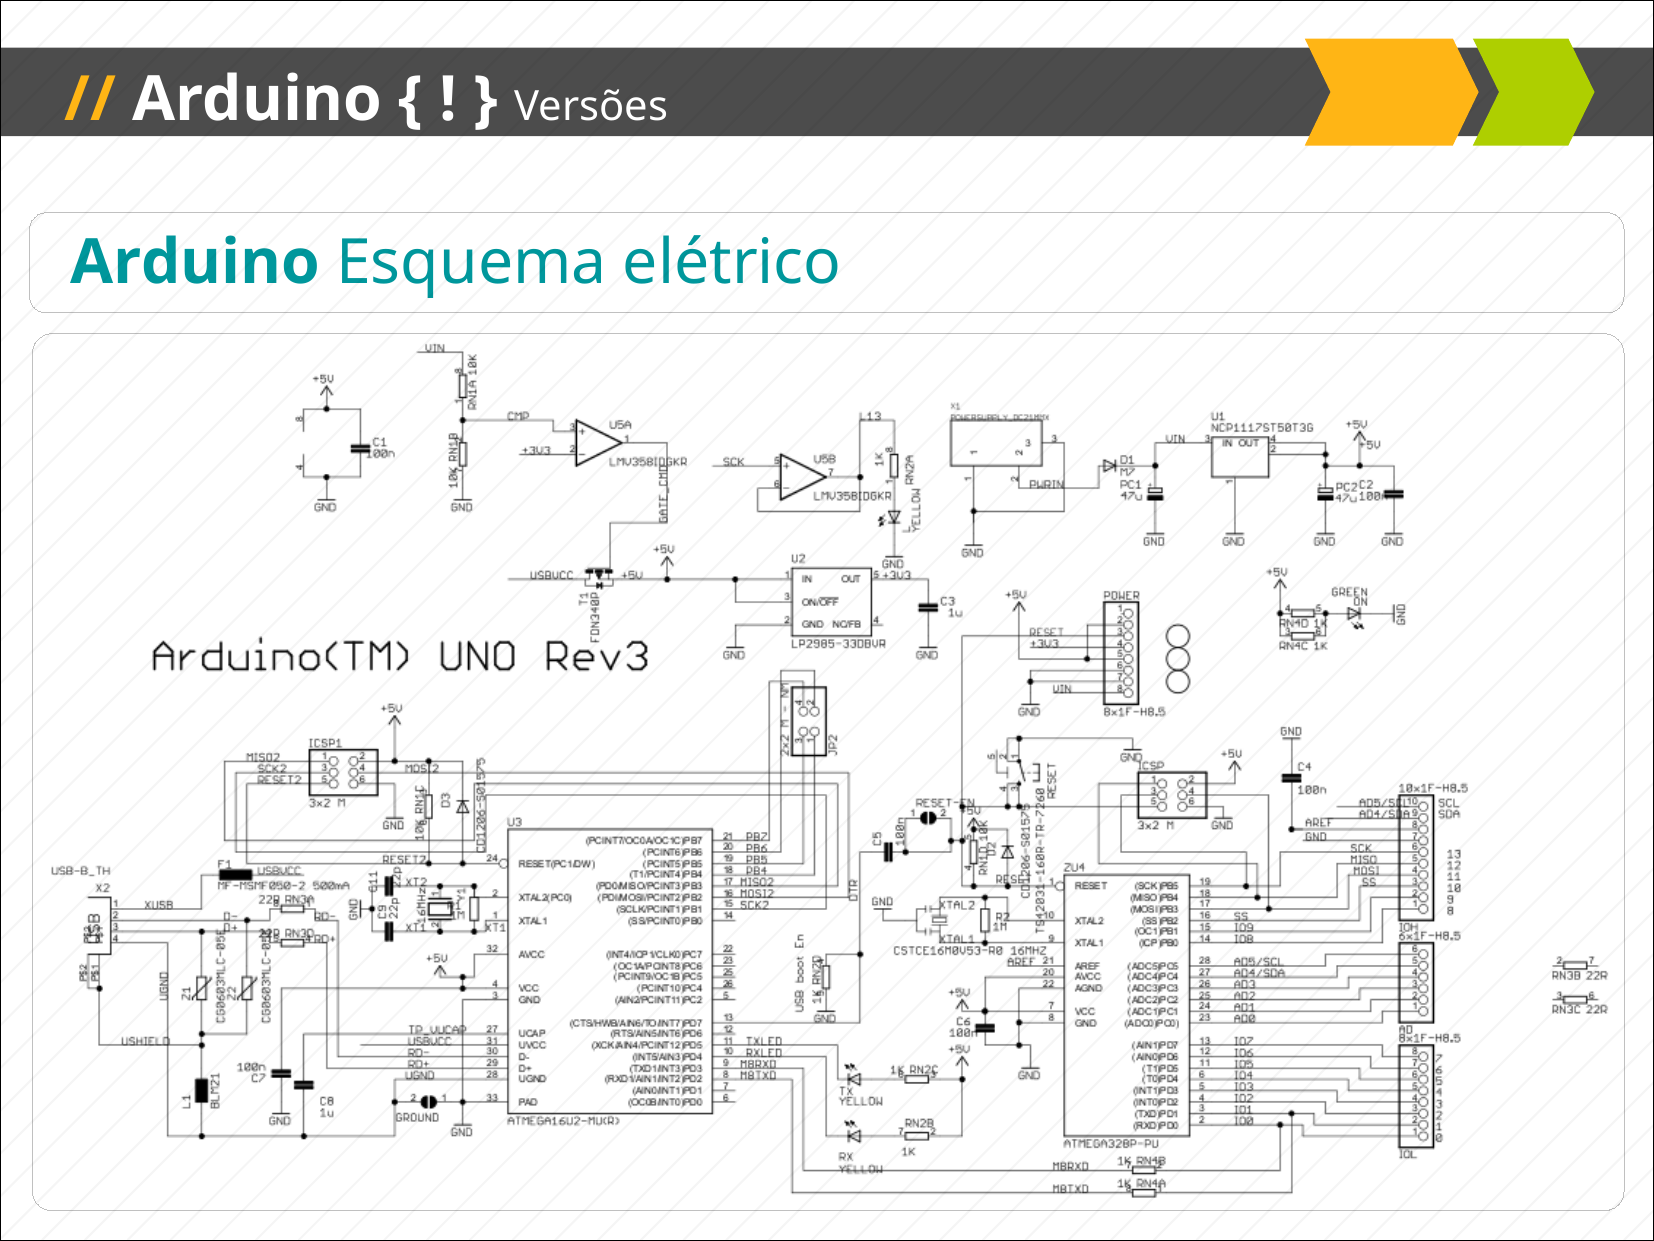

// Arduino { ! } Versões
Arduino Esquema elétrico